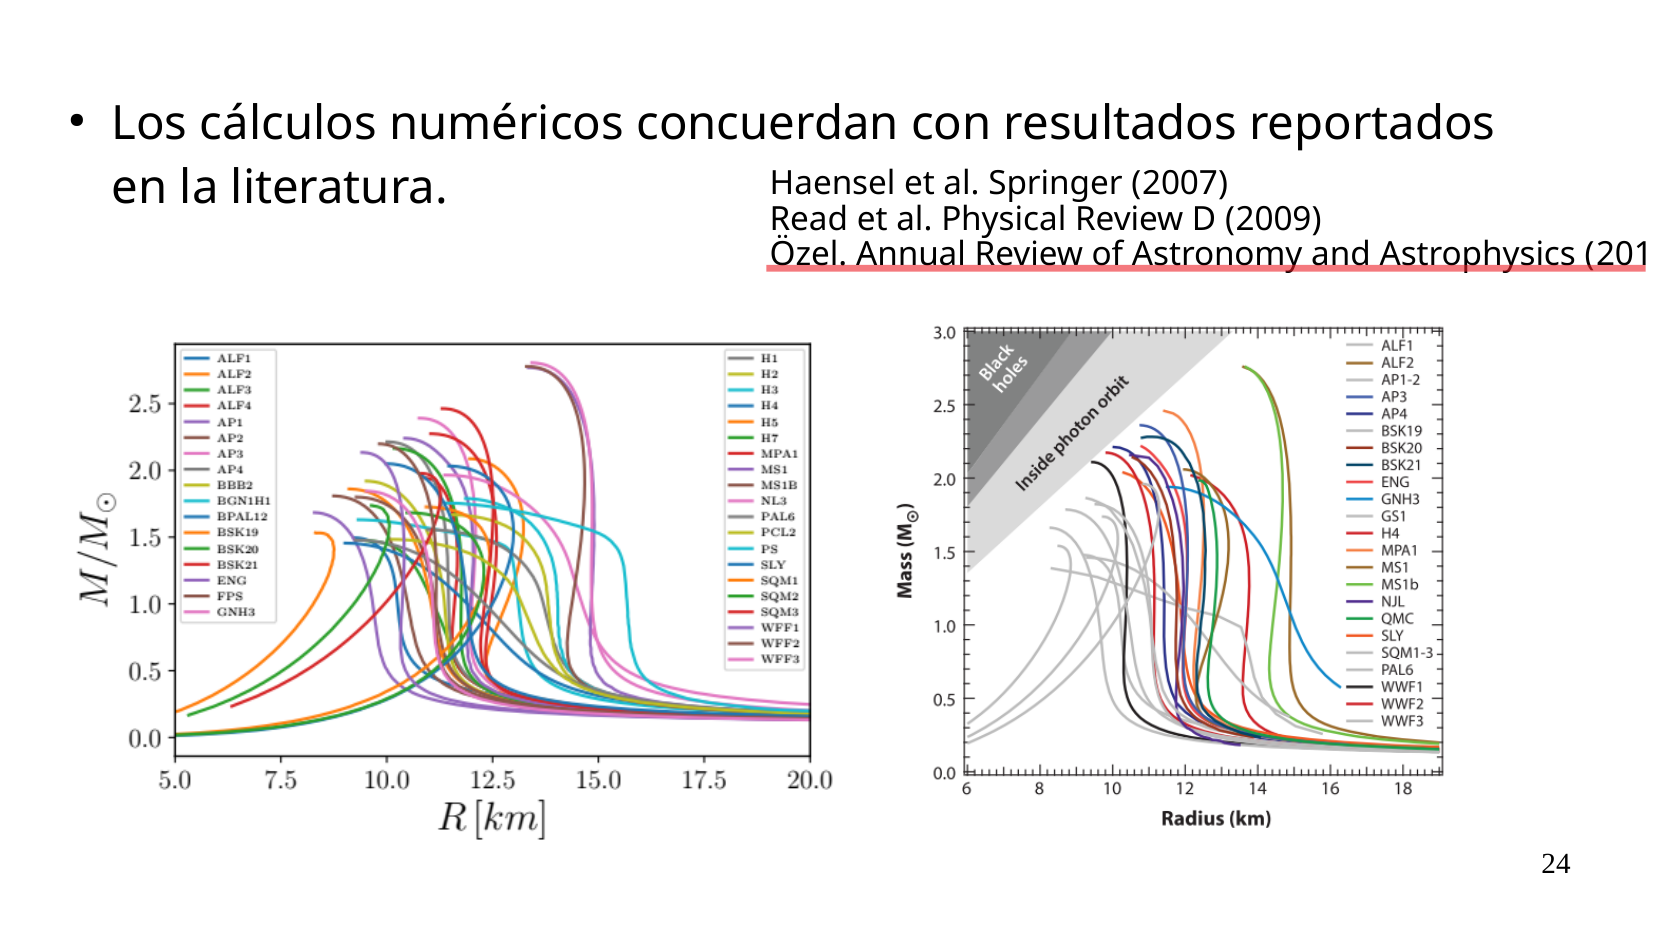

# Los cálculos numéricos concuerdan con resultados reportados en la literatura.
Haensel et al. Springer (2007)
Read et al. Physical Review D (2009)
Özel. Annual Review of Astronomy and Astrophysics (2016)
24